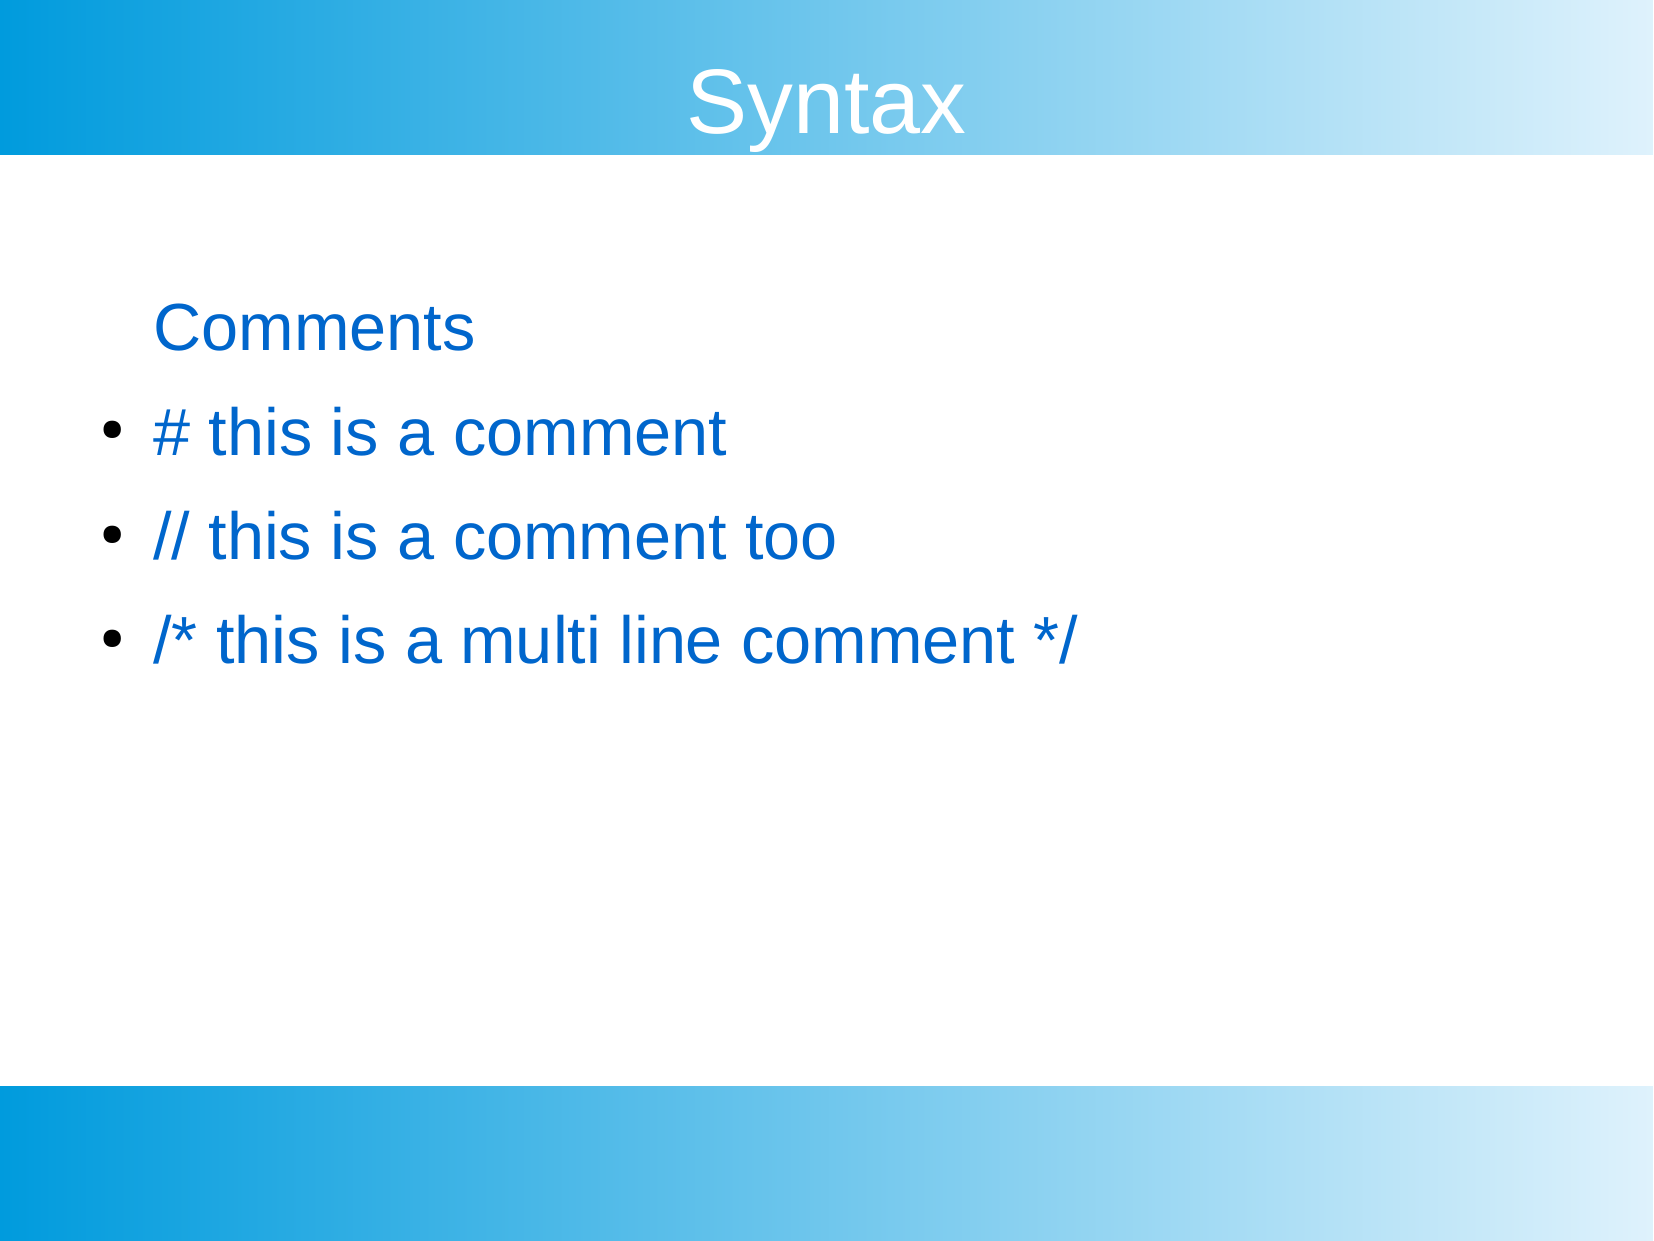

# Syntax
Comments
# this is a comment
// this is a comment too
/* this is a multi line comment */